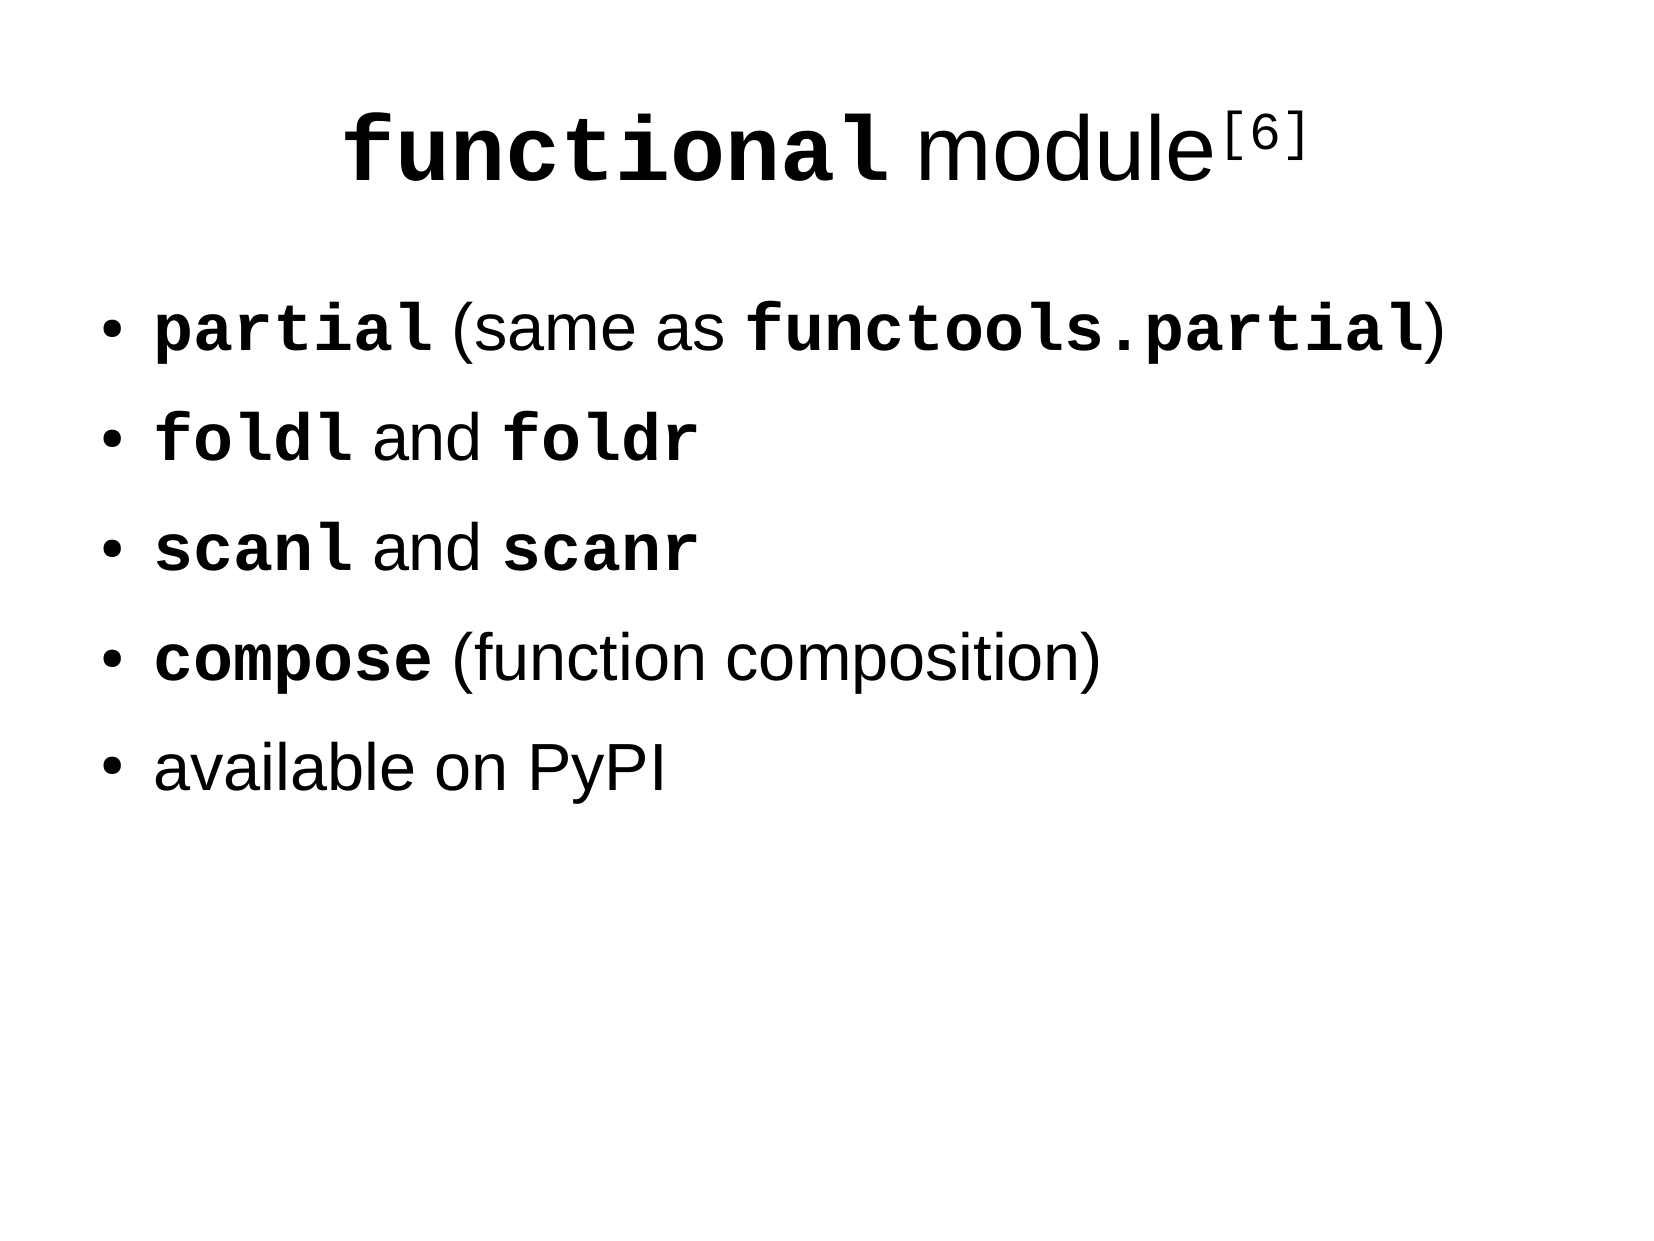

# functional module[6]
partial (same as functools.partial)
foldl and foldr
scanl and scanr
compose (function composition)
available on PyPI